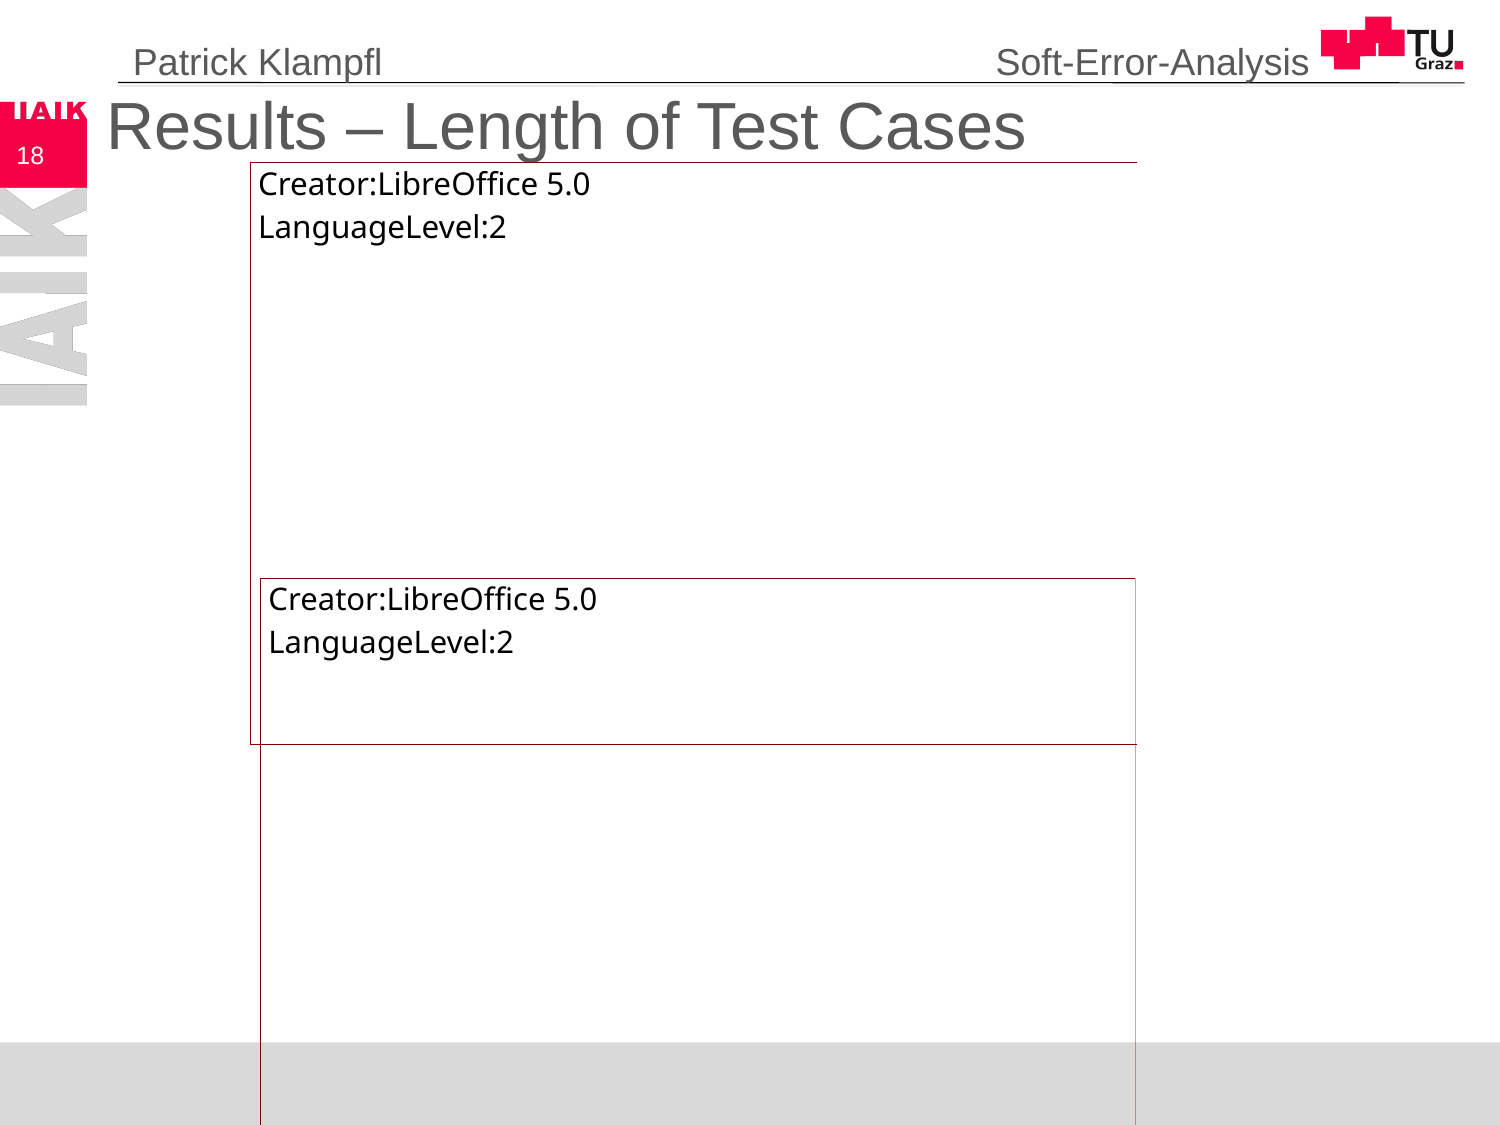

# Results – Length of Test Cases